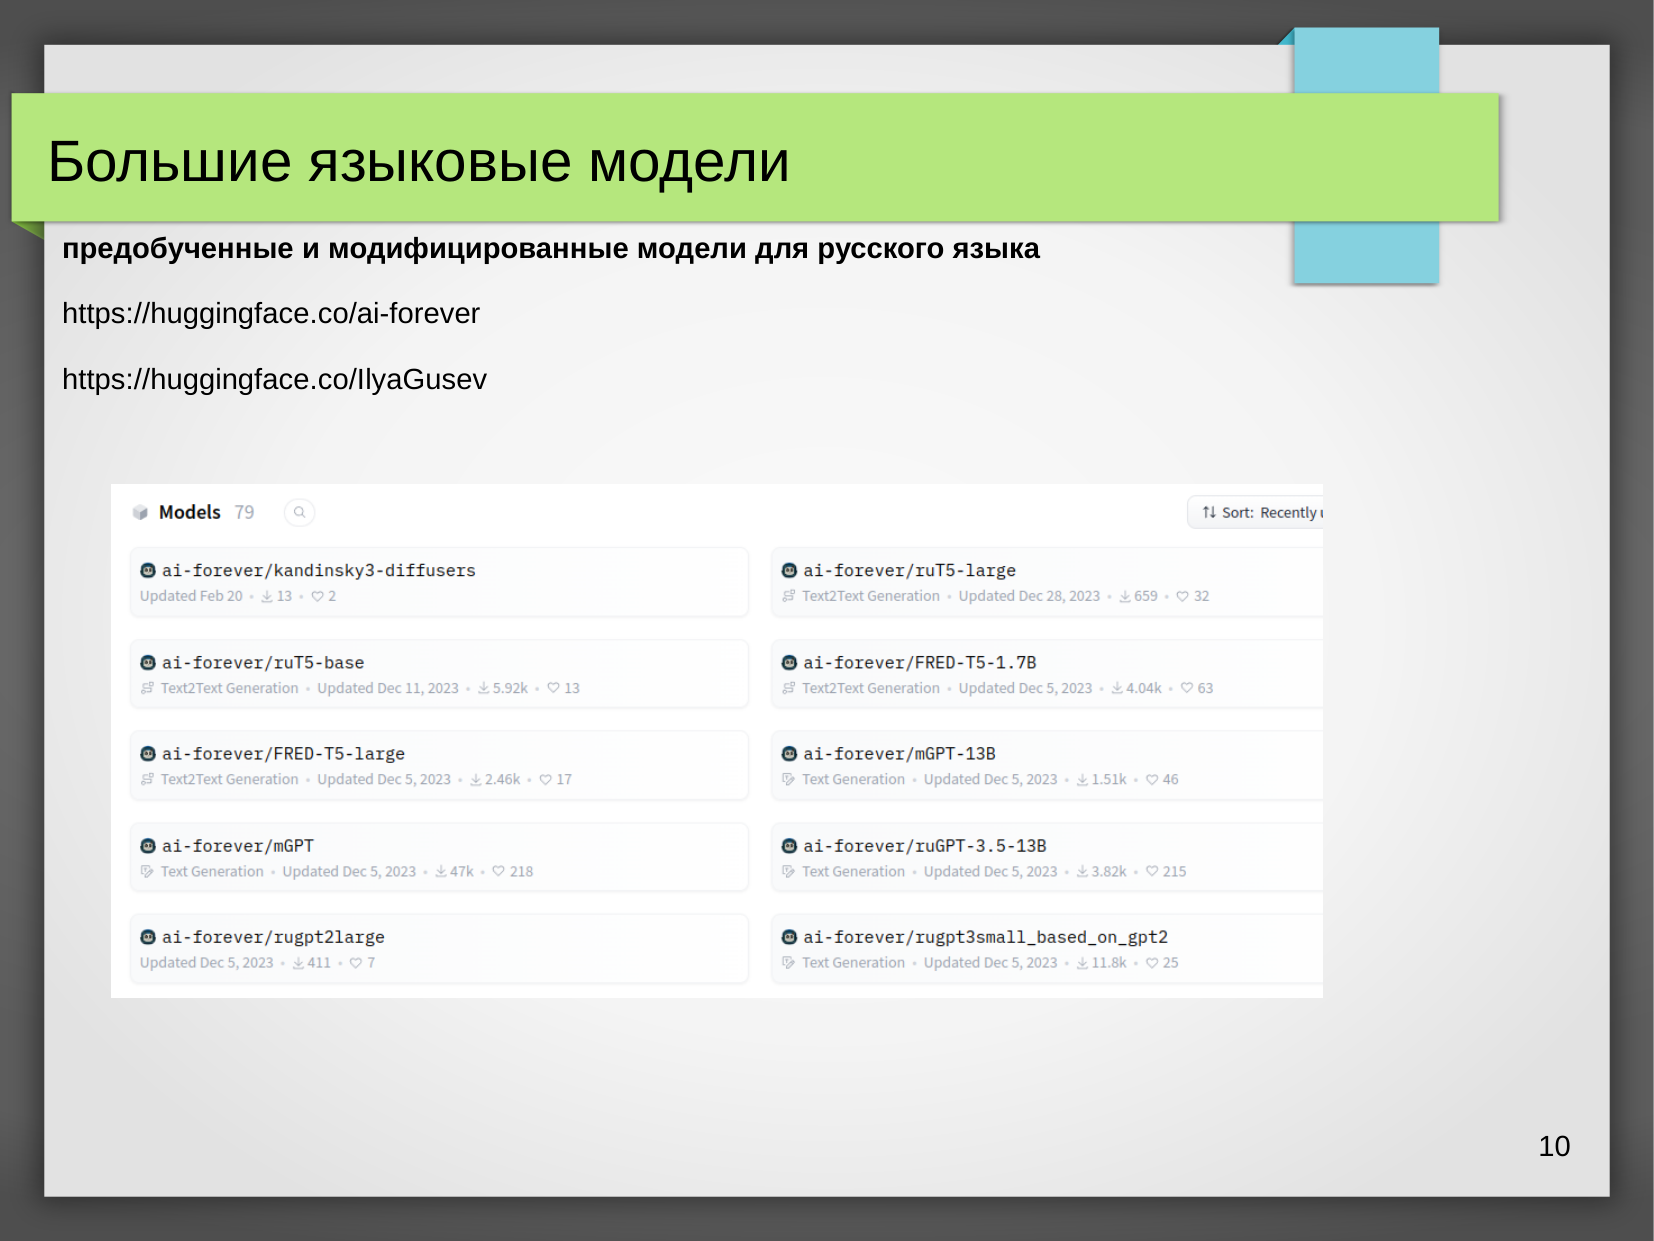

# Большие языковые модели
предобученные и модифицированные модели для русского языка
https://huggingface.co/ai-forever
https://huggingface.co/IlyaGusev
10